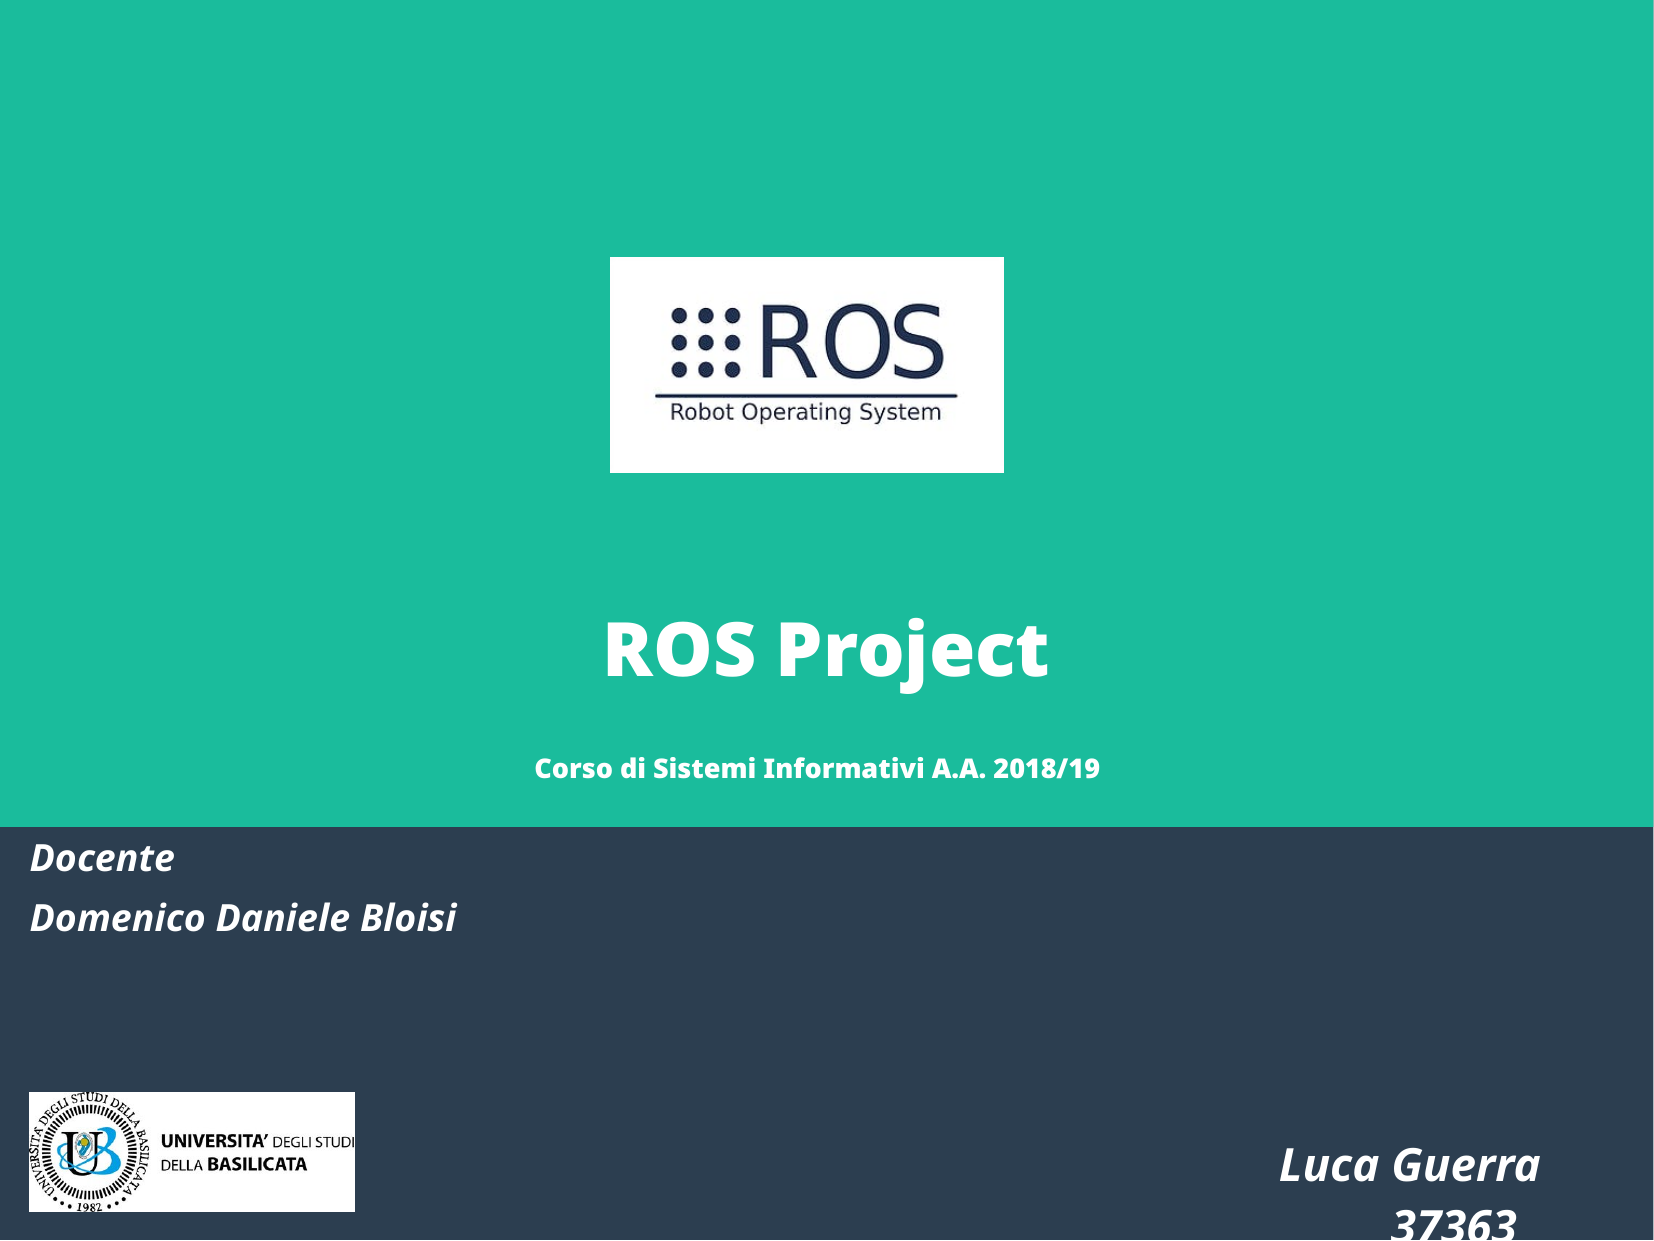

# ROS Project Corso di Sistemi Informativi A.A. 2018/19
Docente
Domenico Daniele Bloisi
Luca Guerra
37363